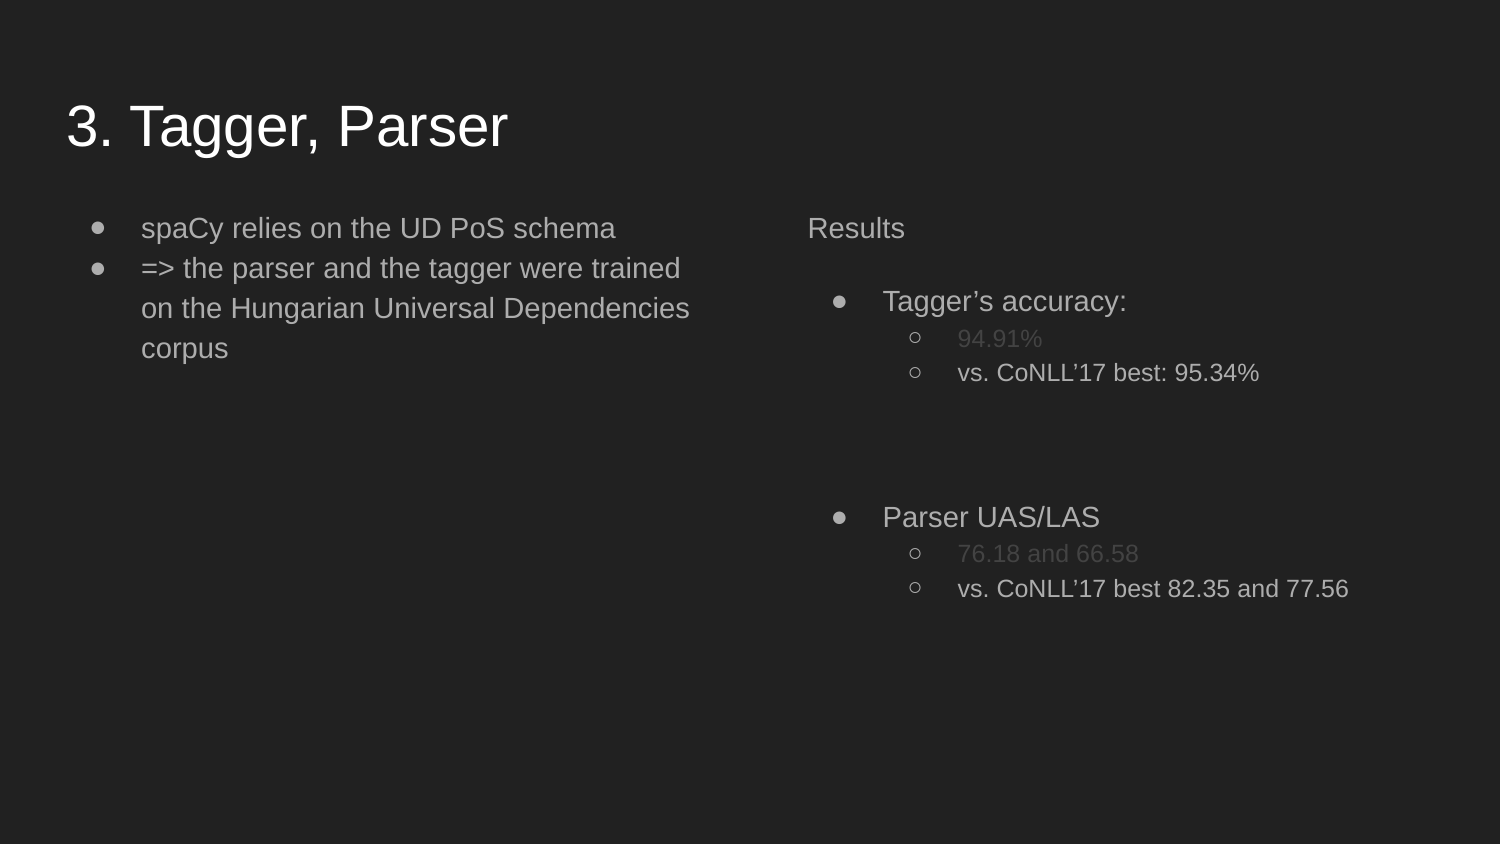

# 3. Tagger, Parser
spaCy relies on the UD PoS schema
=> the parser and the tagger were trained on the Hungarian Universal Dependencies corpus
Results
Tagger’s accuracy:
94.91%
vs. CoNLL’17 best: 95.34%
Parser UAS/LAS
76.18 and 66.58
vs. CoNLL’17 best 82.35 and 77.56